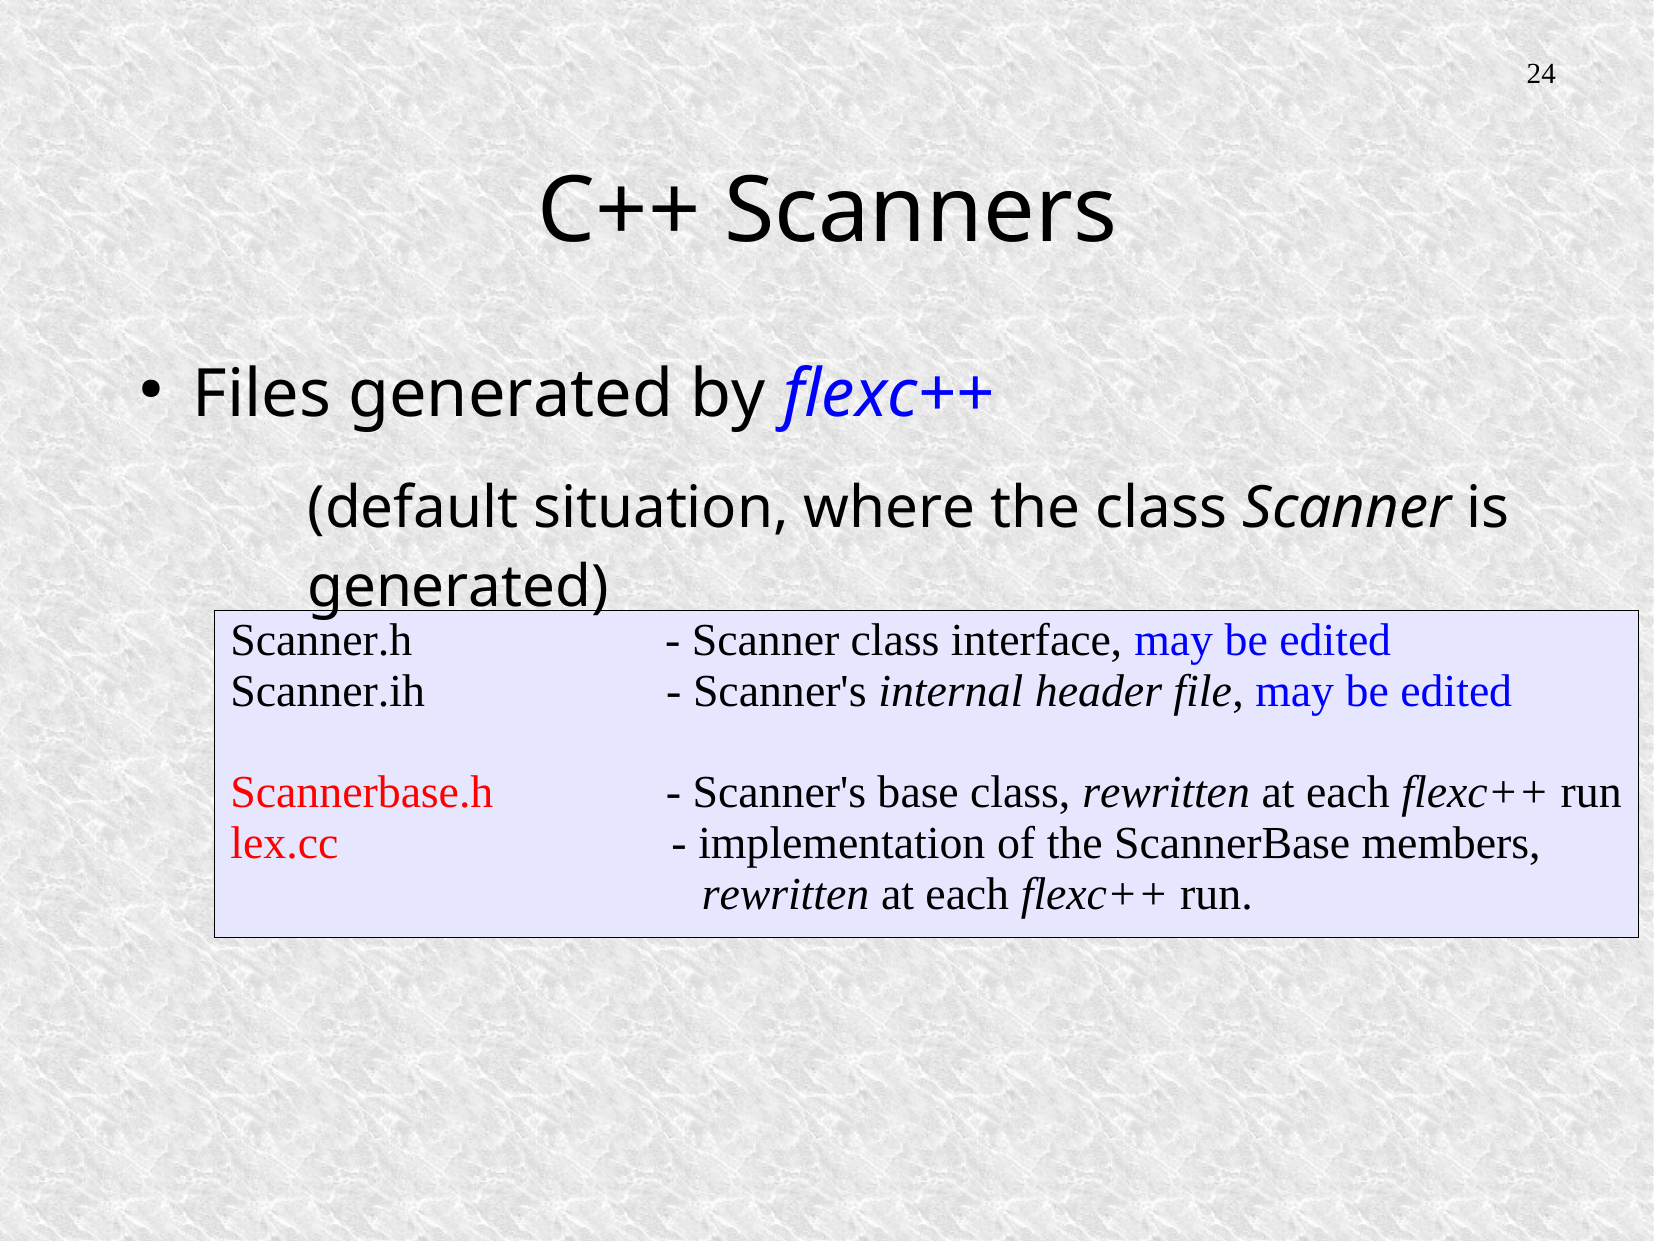

24
# C++ Scanners
Files generated by flexc++
(default situation, where the class Scanner is generated)
Scanner.h - Scanner class interface, may be edited
Scanner.ih - Scanner's internal header file, may be edited
Scannerbase.h - Scanner's base class, rewritten at each flexc++ run
lex.cc - implementation of the ScannerBase members,
 rewritten at each flexc++ run.